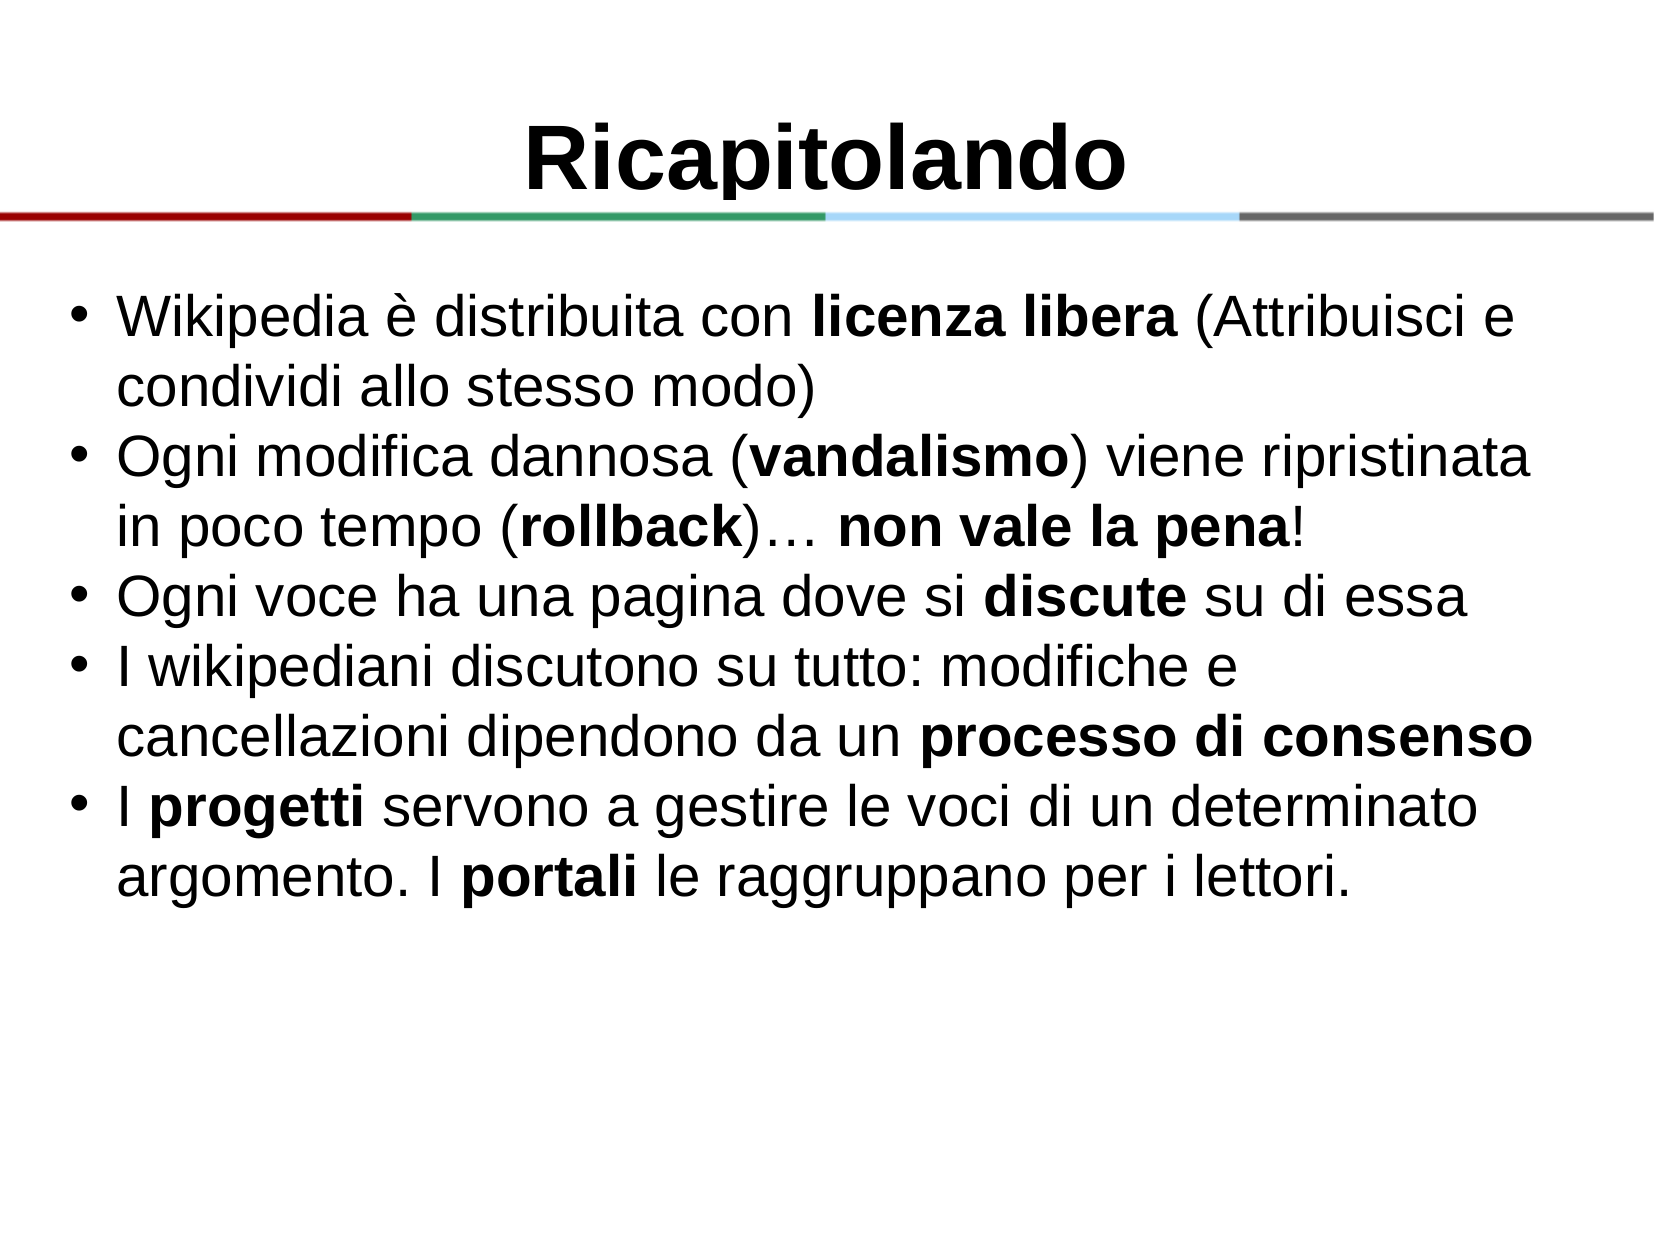

Ricapitolando
Wikipedia è distribuita con licenza libera (Attribuisci e condividi allo stesso modo)
Ogni modifica dannosa (vandalismo) viene ripristinata in poco tempo (rollback)… non vale la pena!
Ogni voce ha una pagina dove si discute su di essa
I wikipediani discutono su tutto: modifiche e cancellazioni dipendono da un processo di consenso
I progetti servono a gestire le voci di un determinato argomento. I portali le raggruppano per i lettori.